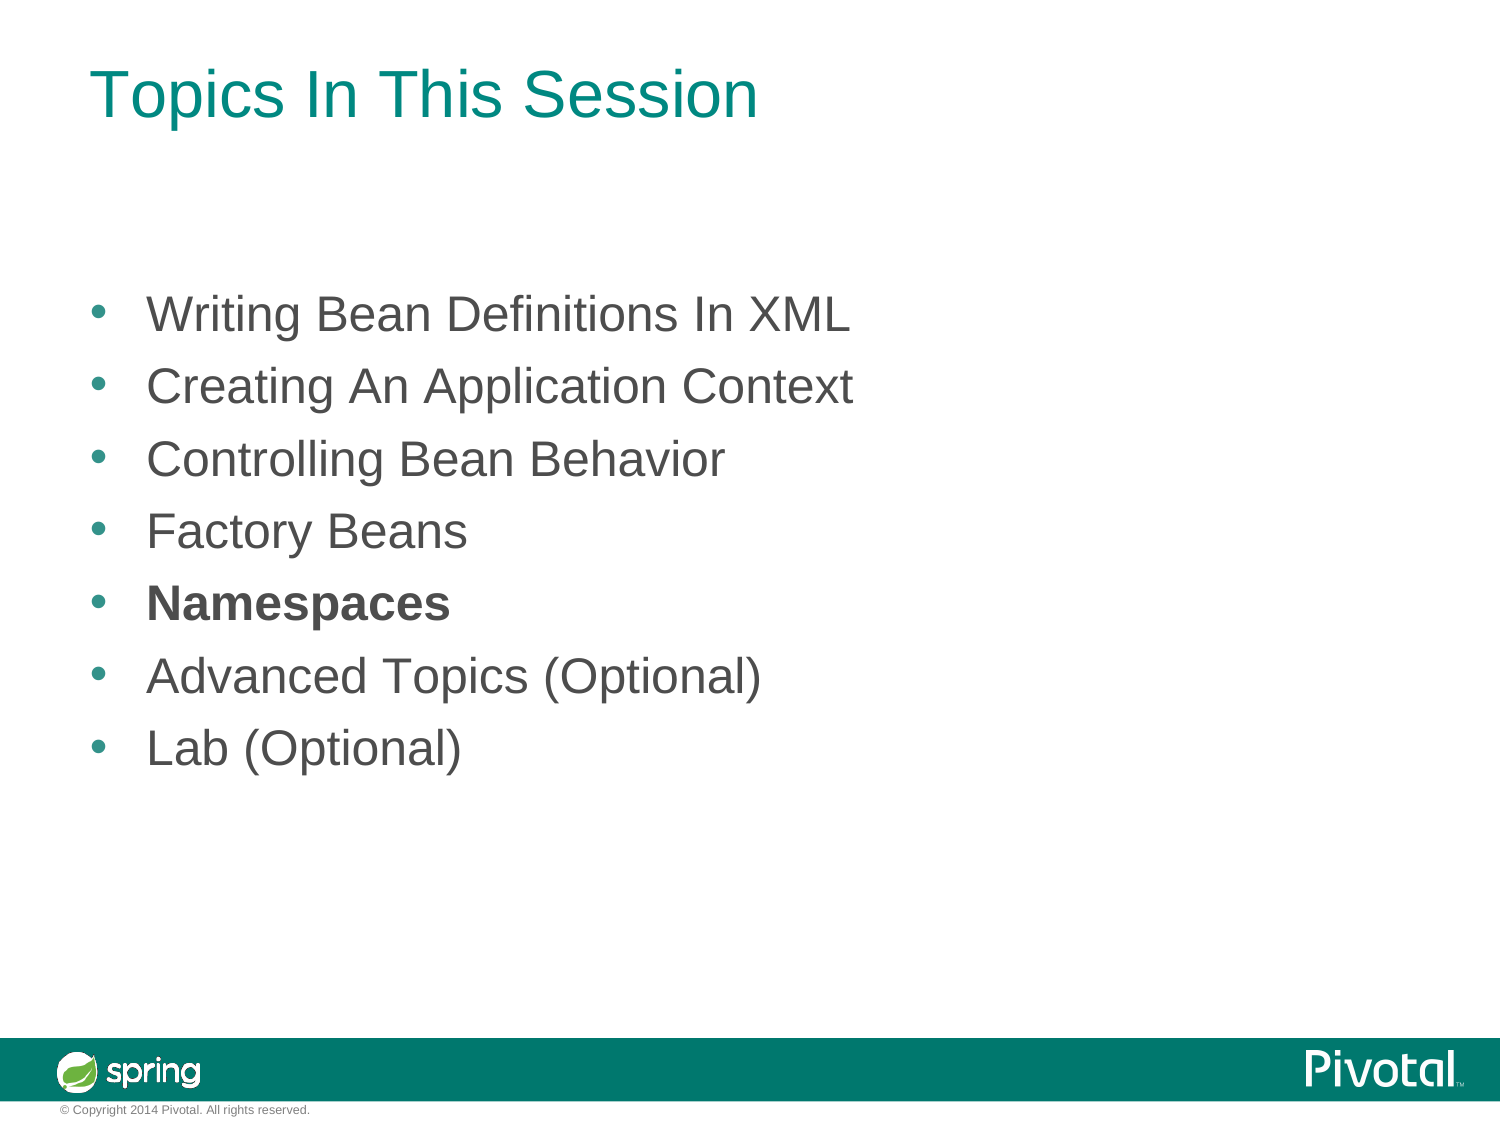

# Topics In This Session
Writing Bean Definitions In XML
Creating An Application Context
Controlling Bean Behavior
Factory Beans
Namespaces
Advanced Topics (Optional)
Lab (Optional)